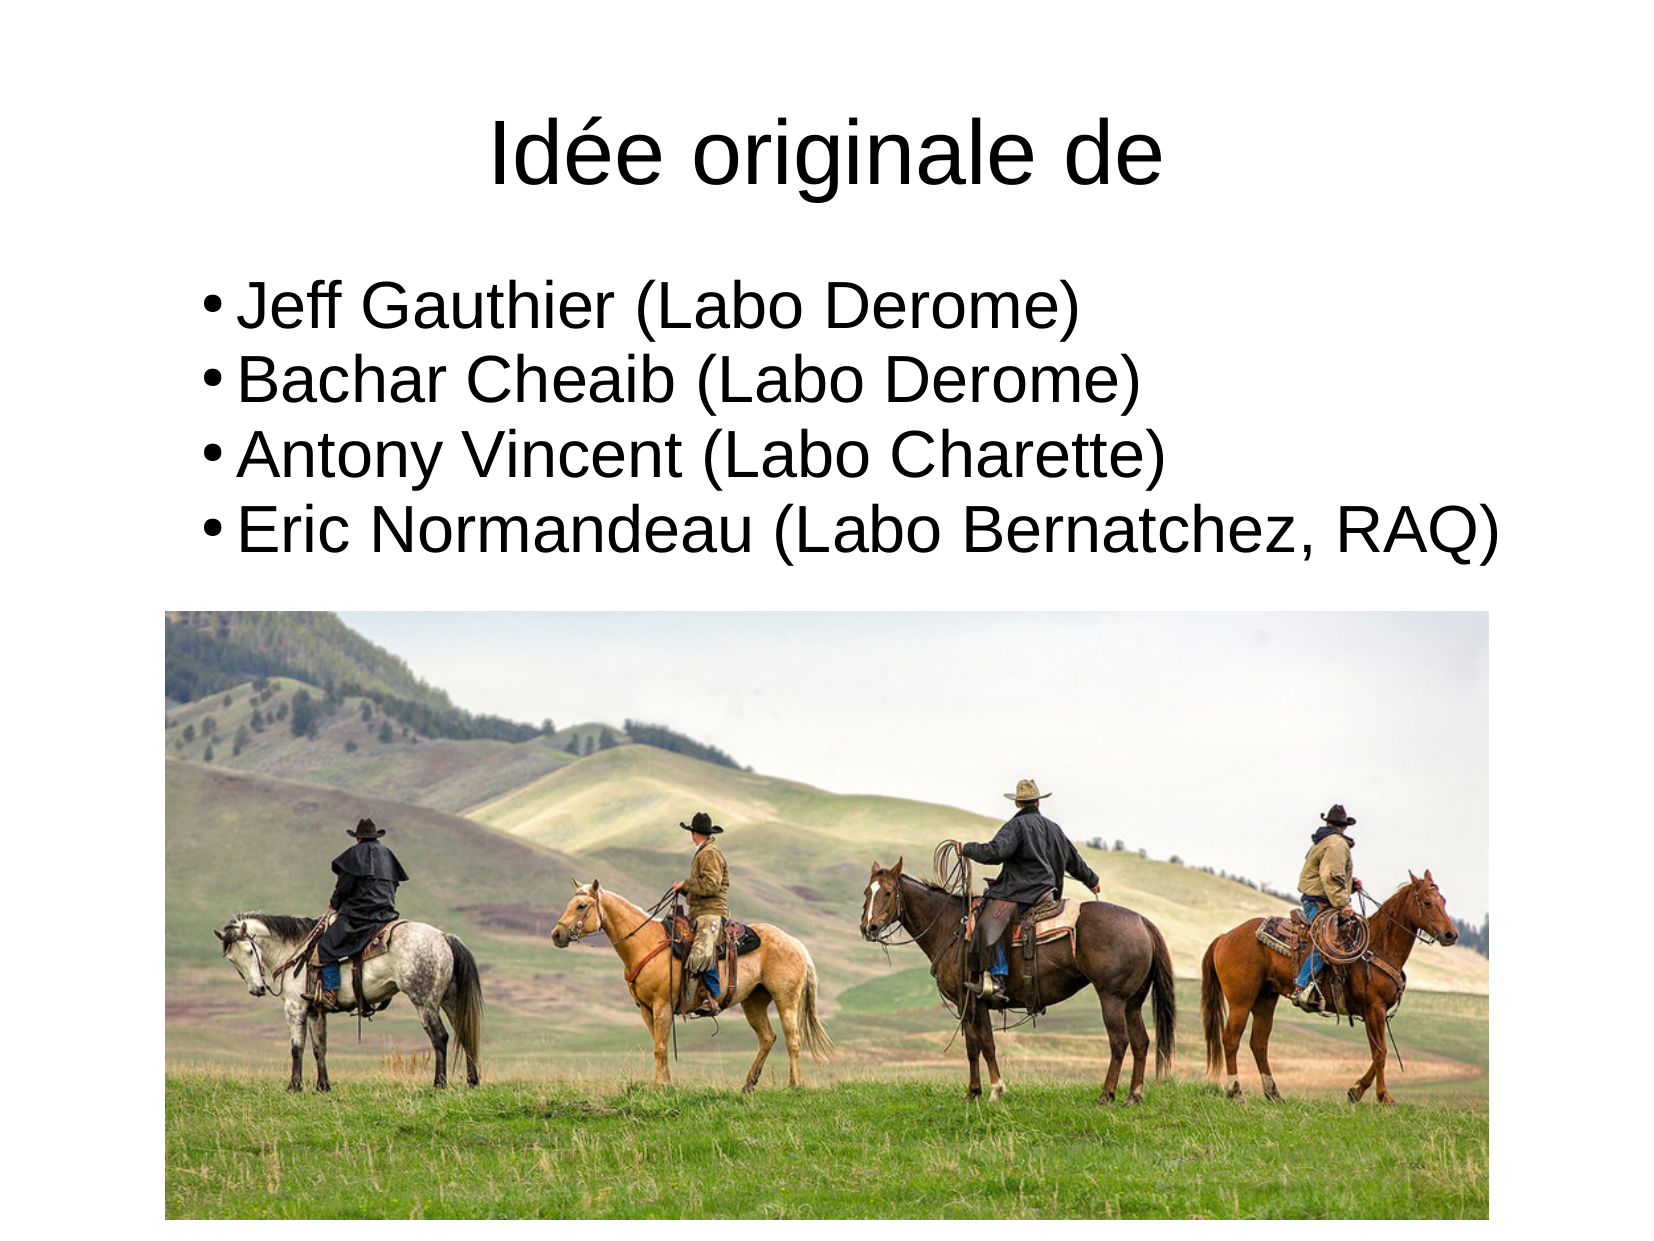

# Idée originale de
Jeff Gauthier (Labo Derome)
Bachar Cheaib (Labo Derome)
Antony Vincent (Labo Charette)
Eric Normandeau (Labo Bernatchez, RAQ)